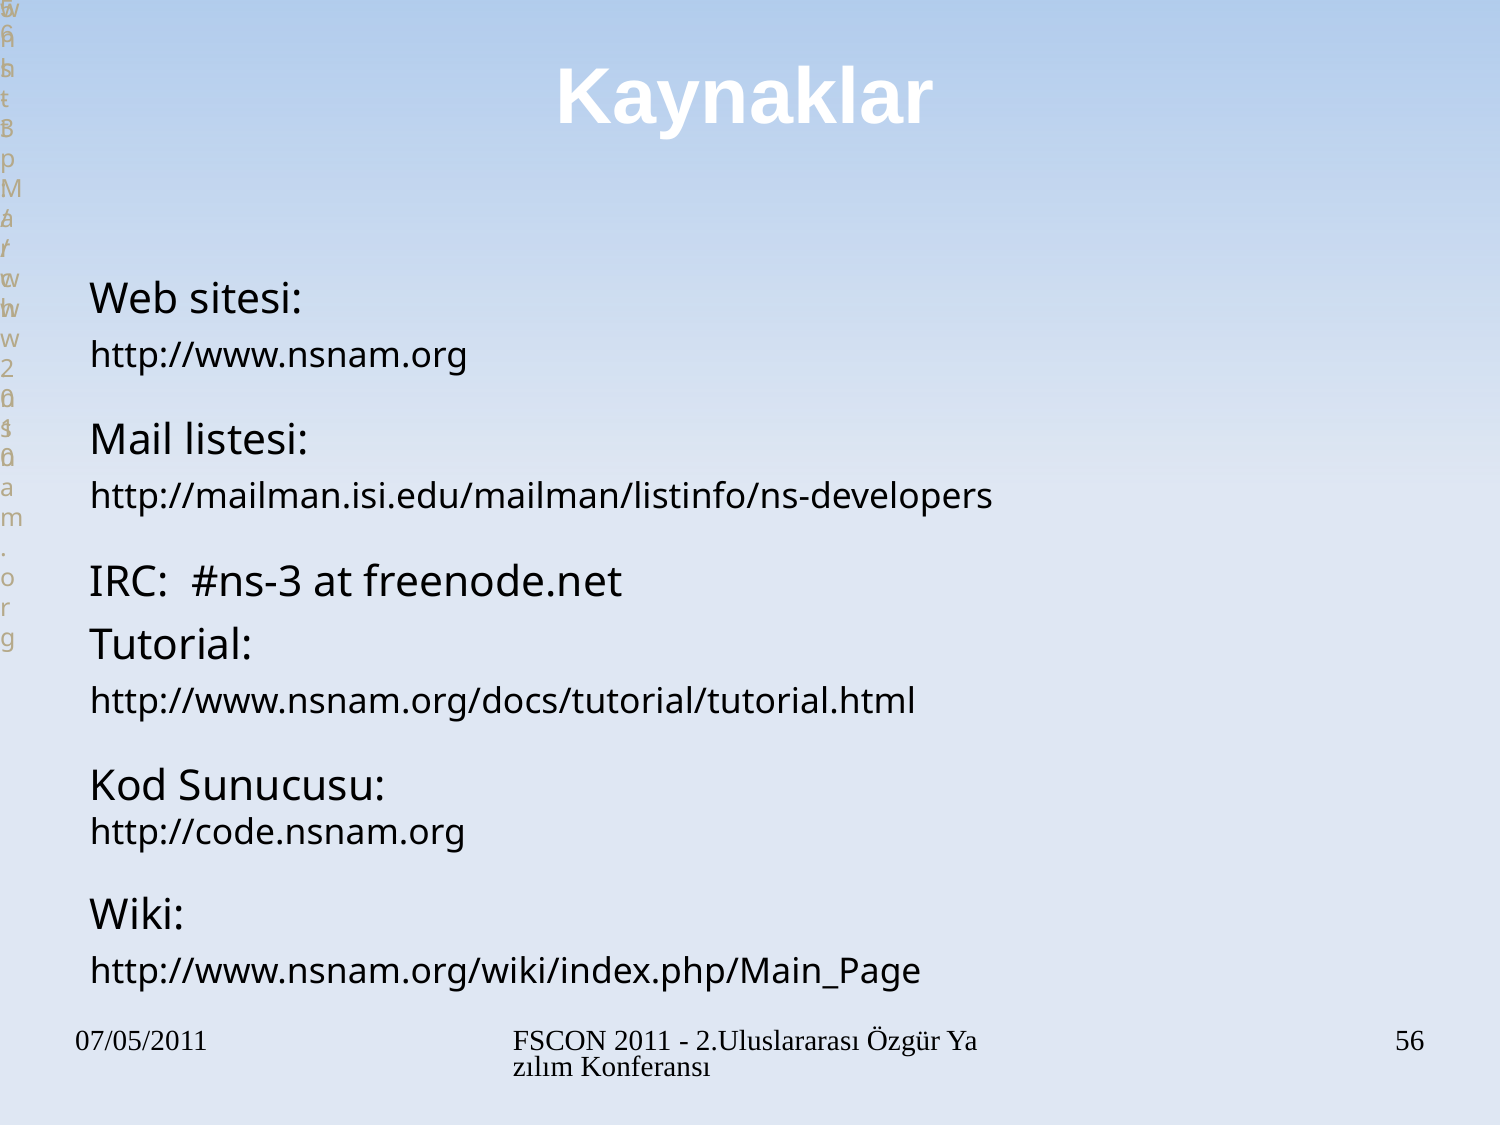

wns-3 March 2010
http://www.nsnam.org
Kaynaklar
# Web sitesi:
http://www.nsnam.org
Mail listesi:
http://mailman.isi.edu/mailman/listinfo/ns-developers
IRC: #ns-3 at freenode.net
Tutorial:
http://www.nsnam.org/docs/tutorial/tutorial.html
Kod Sunucusu:
http://code.nsnam.org
Wiki:
http://www.nsnam.org/wiki/index.php/Main_Page
07/05/2011
FSCON 2011 - 2.Uluslararası Özgür Yazılım Konferansı
56